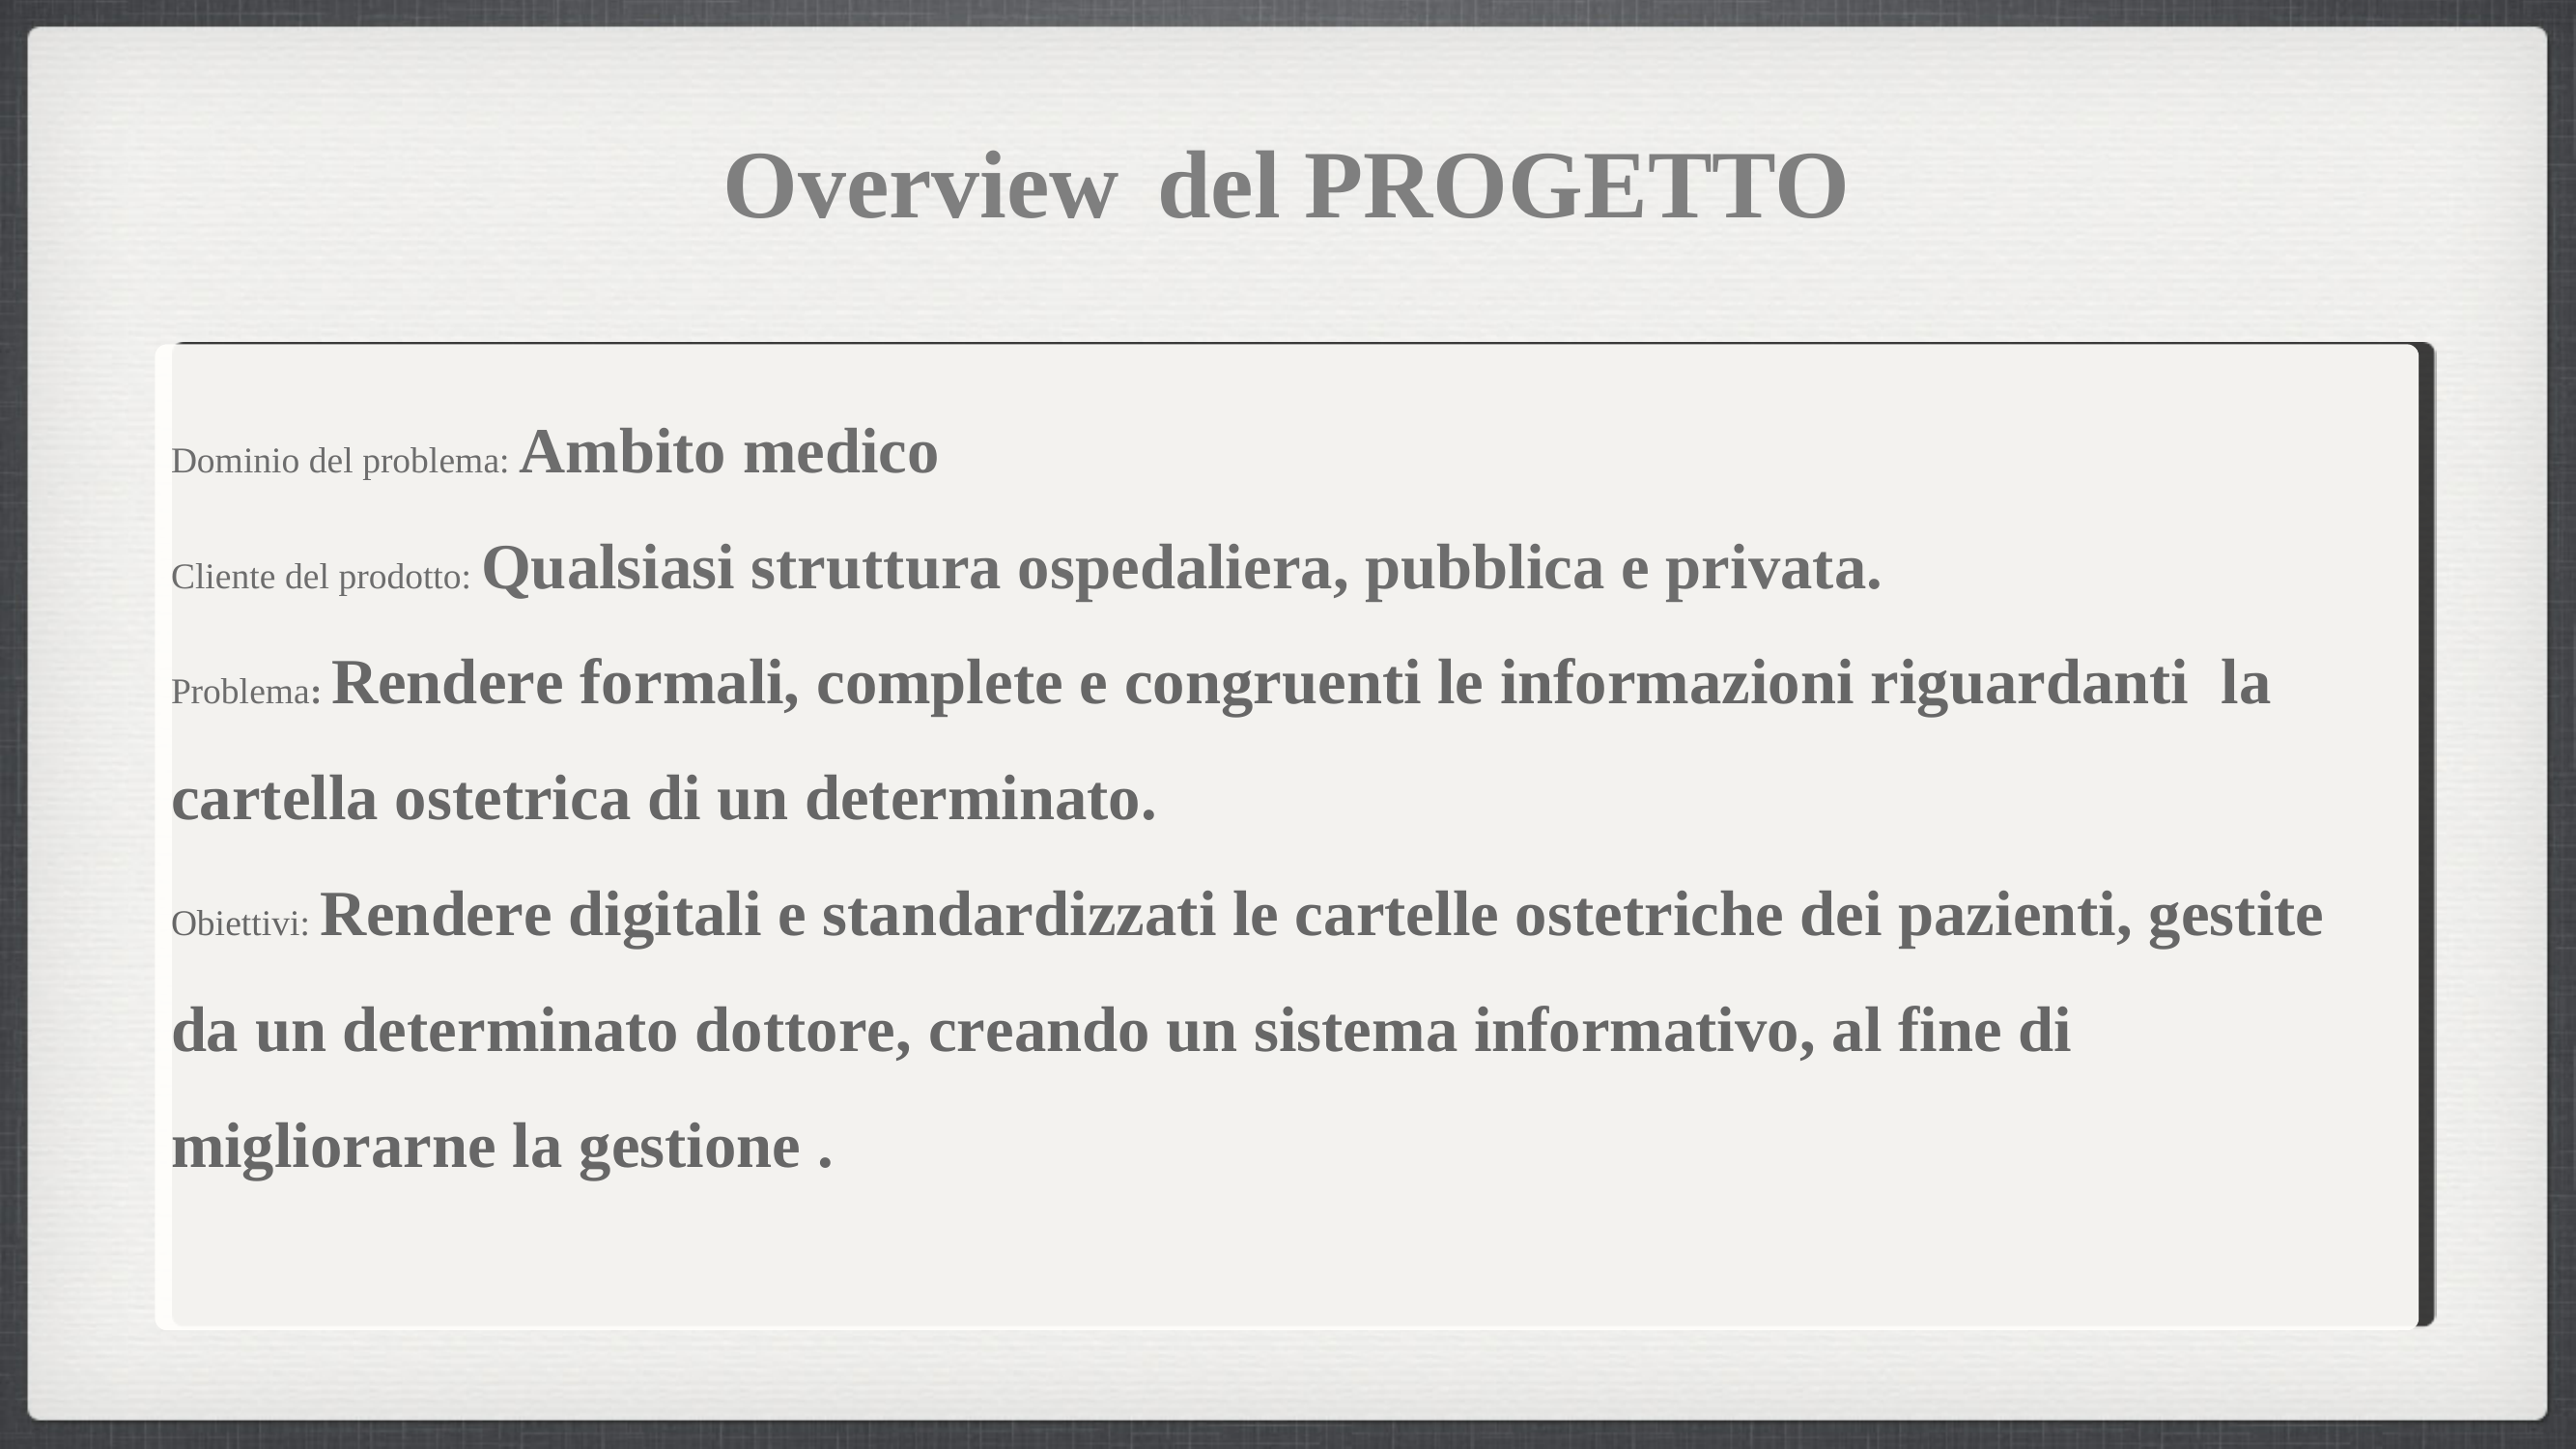

# Overview	del PROGETTO
Dominio del problema: Ambito medico
Cliente del prodotto: Qualsiasi struttura ospedaliera, pubblica e privata.
Problema: Rendere formali, complete e congruenti le informazioni riguardanti la 		cartella ostetrica di un determinato.
Obiettivi: Rendere digitali e standardizzati le cartelle ostetriche dei pazienti, gestite da un determinato dottore, creando un sistema informativo, al fine di migliorarne la gestione .